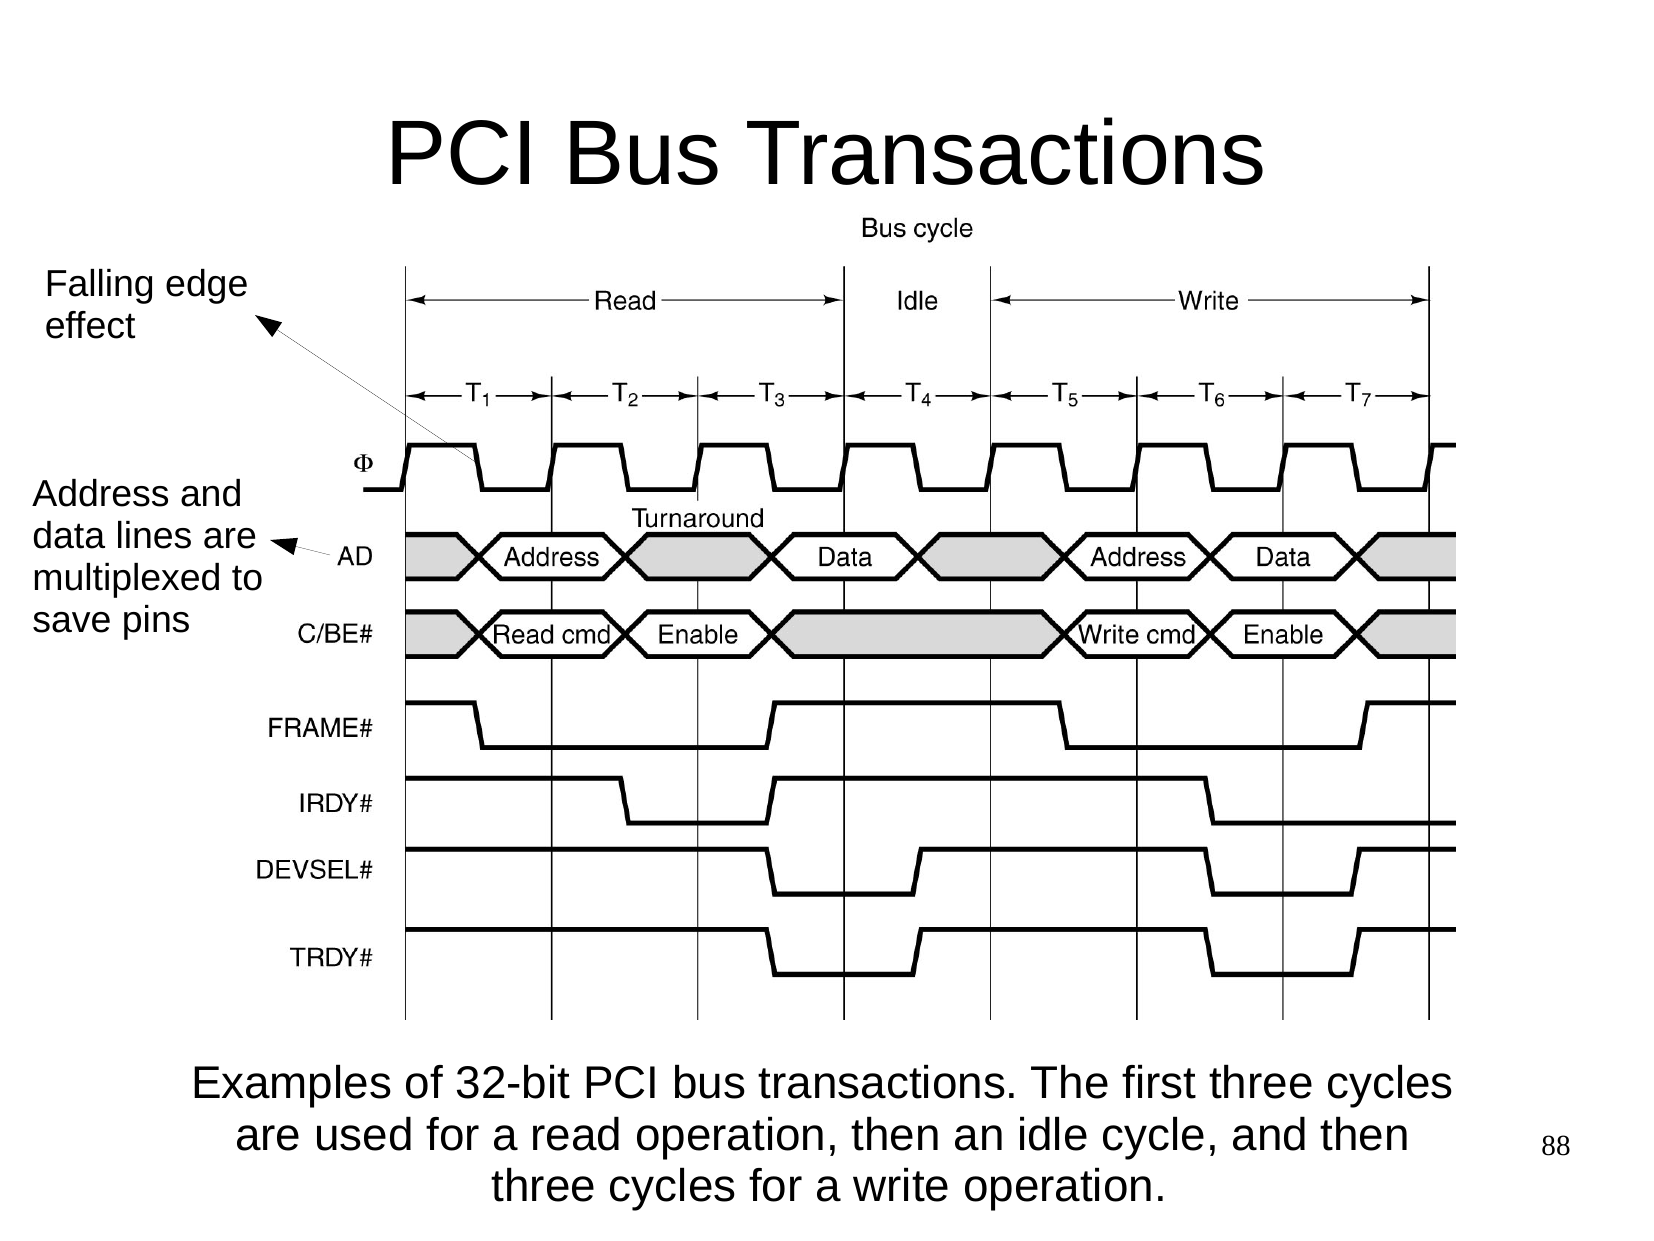

# PCI Bus Transactions
Falling edge effect
Address and data lines are multiplexed to save pins
Examples of 32-bit PCI bus transactions. The first three cycles
are used for a read operation, then an idle cycle, and then
three cycles for a write operation.
88